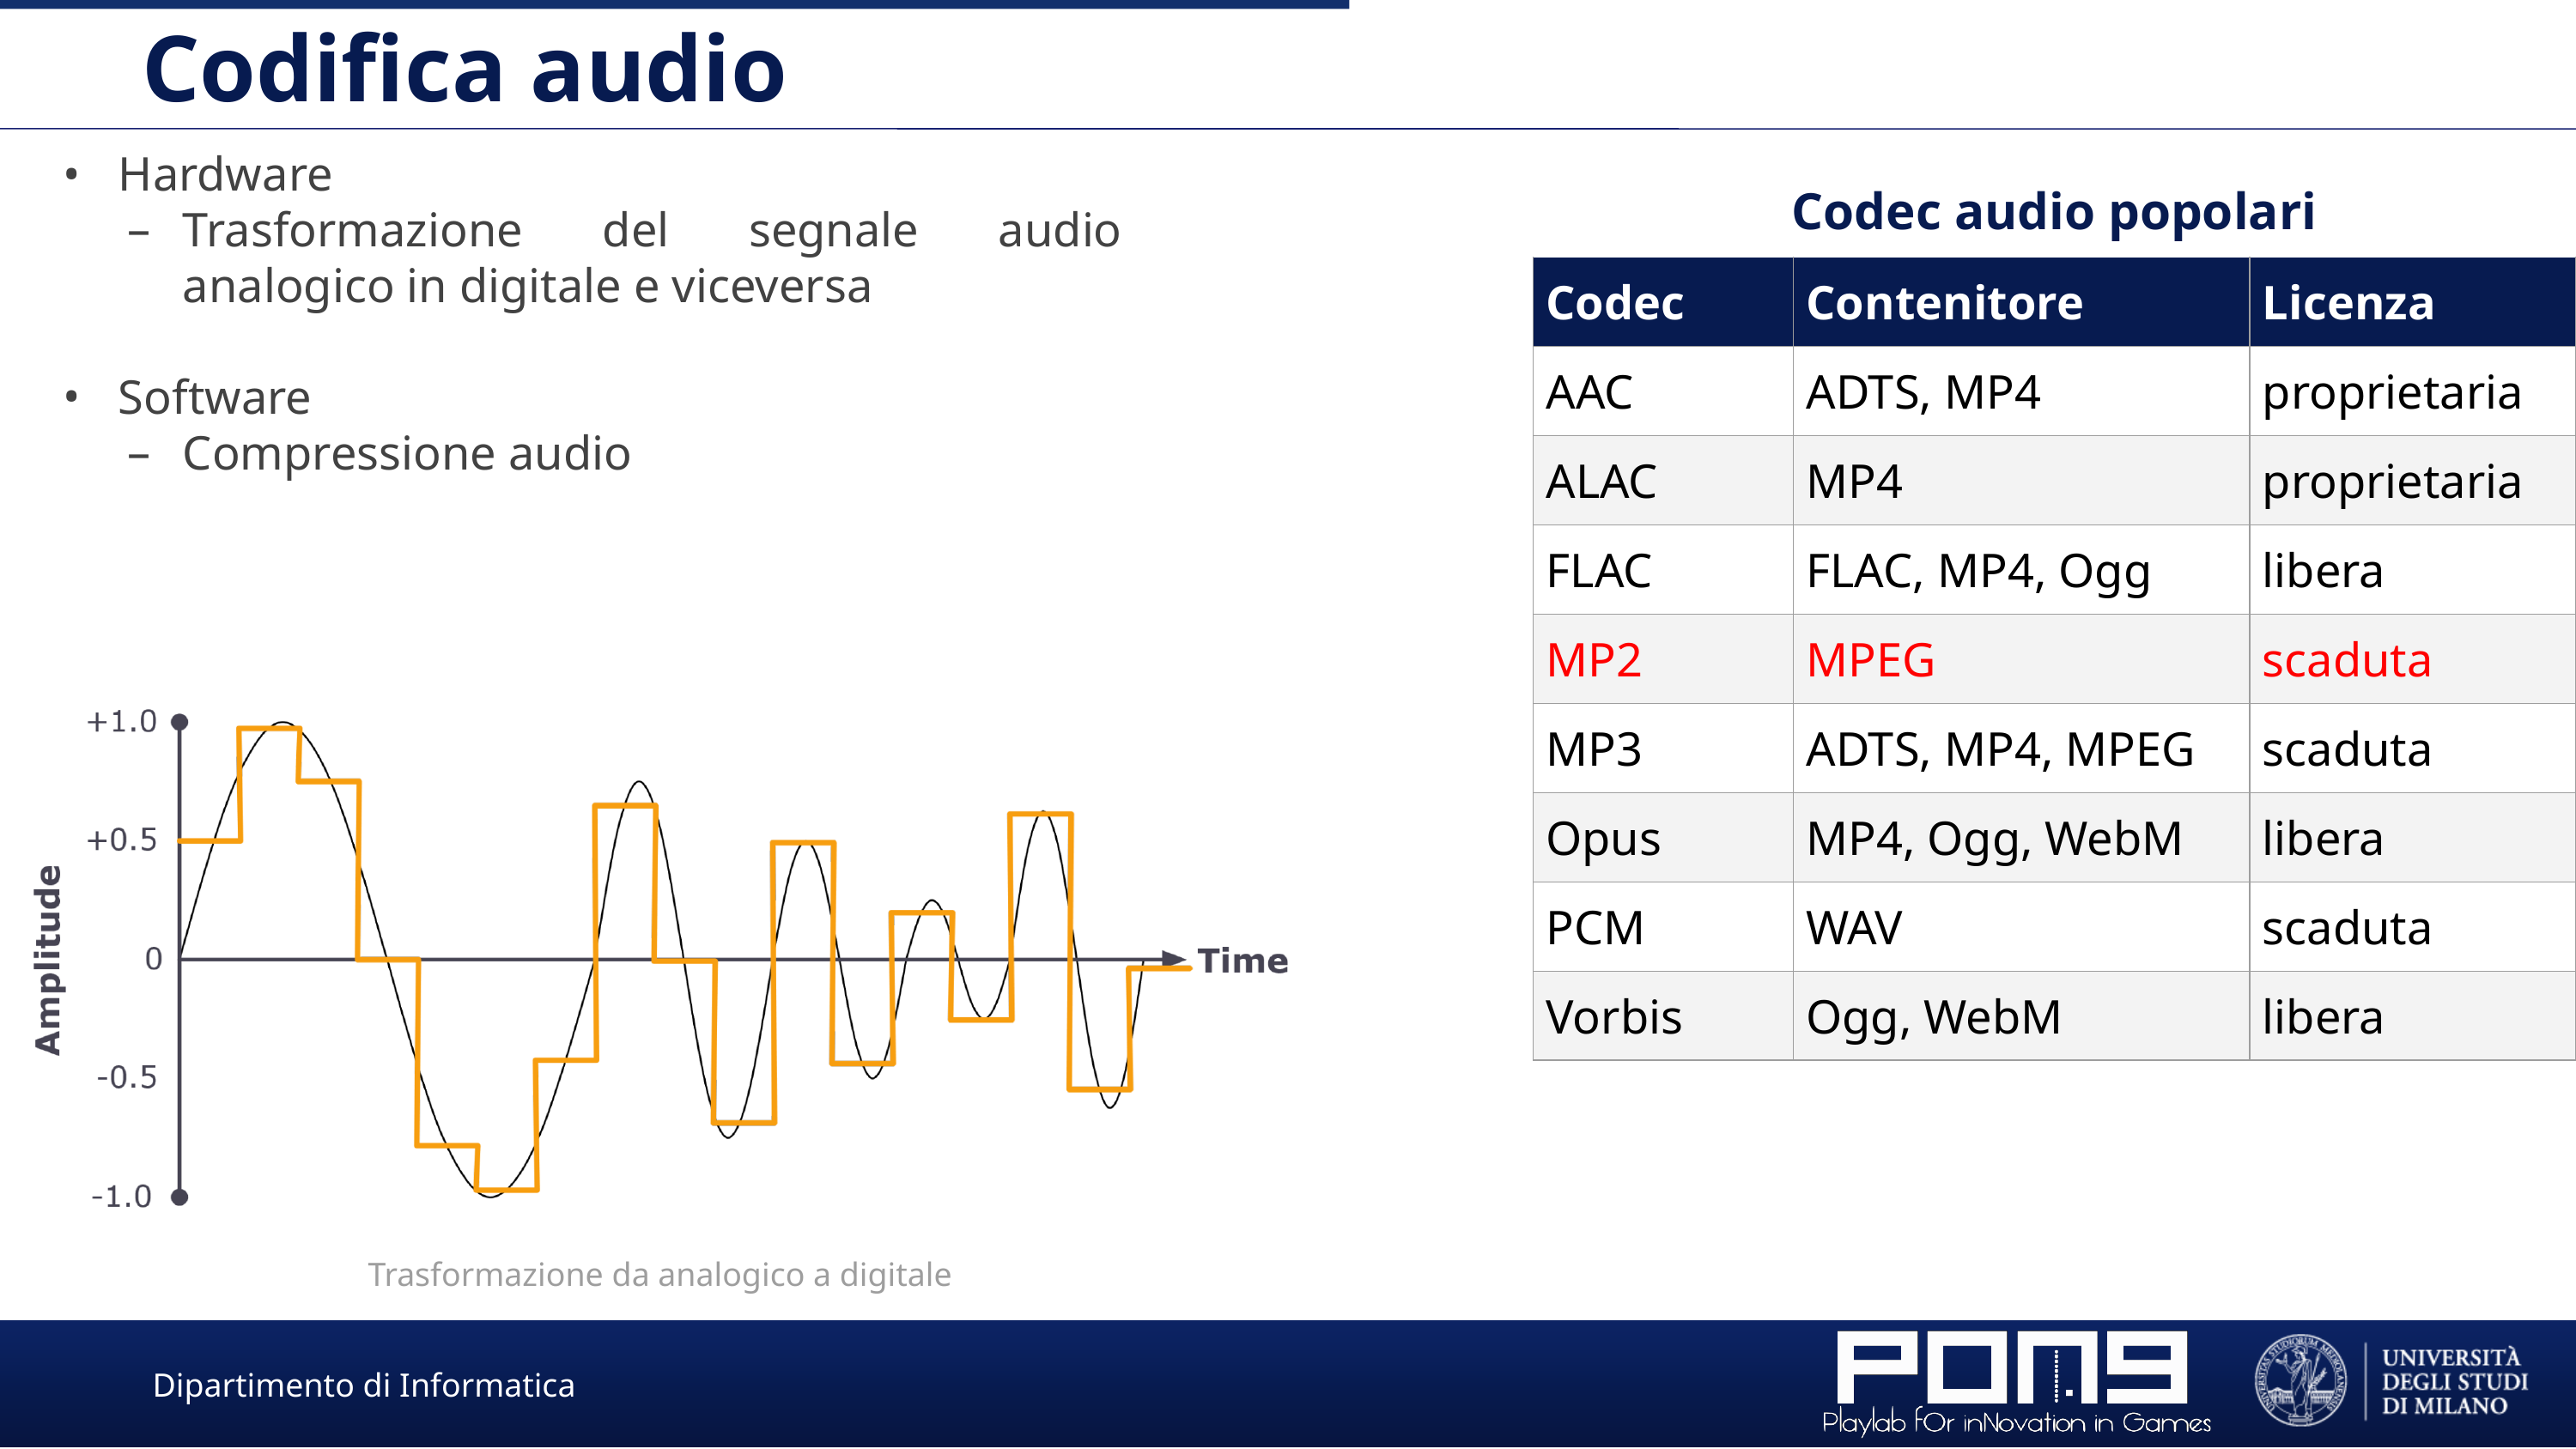

# Codifica audio
Hardware
Trasformazione del segnale audio analogico in digitale e viceversa
Software
Compressione audio
| Codec audio popolari | | |
| --- | --- | --- |
| Codec | Contenitore | Licenza |
| AAC | ADTS, MP4 | proprietaria |
| ALAC | MP4 | proprietaria |
| FLAC | FLAC, MP4, Ogg | libera |
| MP2 | MPEG | scaduta |
| MP3 | ADTS, MP4, MPEG | scaduta |
| Opus | MP4, Ogg, WebM | libera |
| PCM | WAV | scaduta |
| Vorbis | Ogg, WebM | libera |
Trasformazione da analogico a digitale
Dipartimento di Informatica